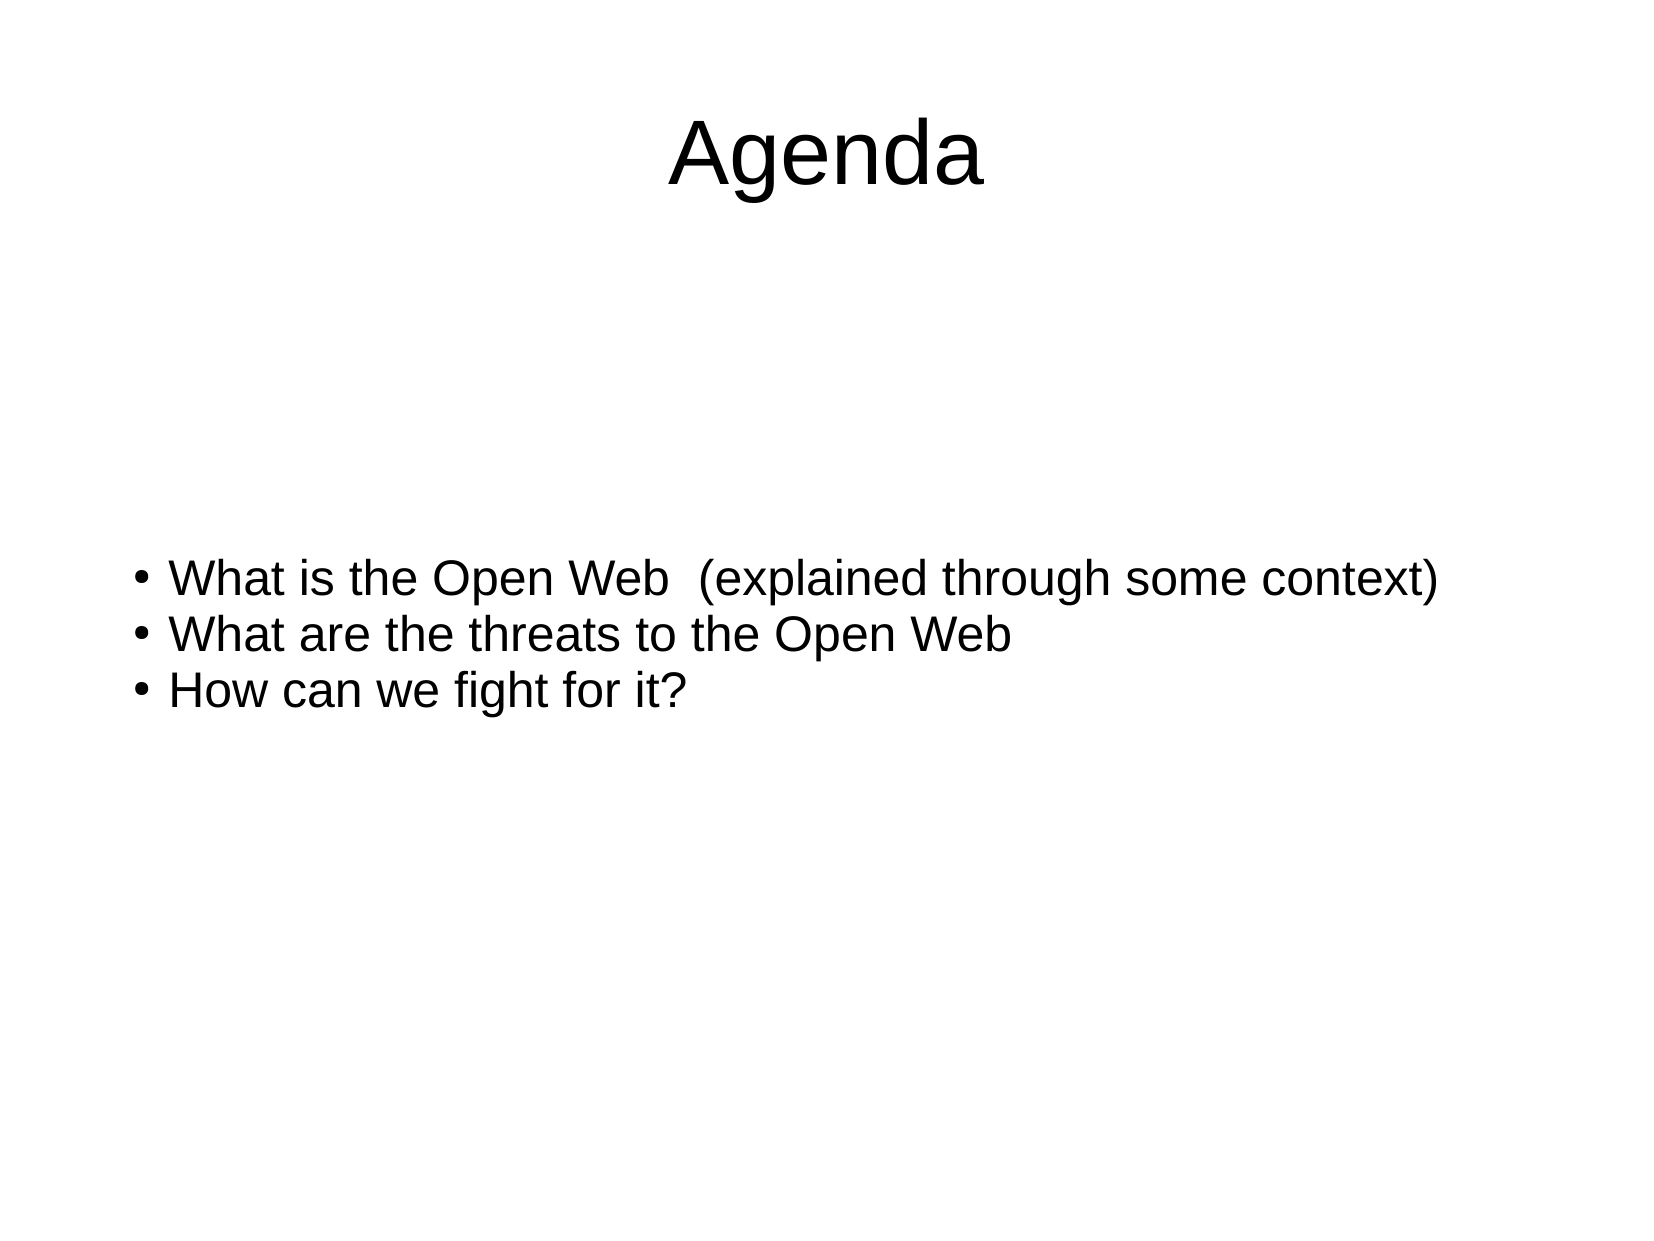

# Agenda
What is the Open Web (explained through some context)
What are the threats to the Open Web
How can we fight for it?